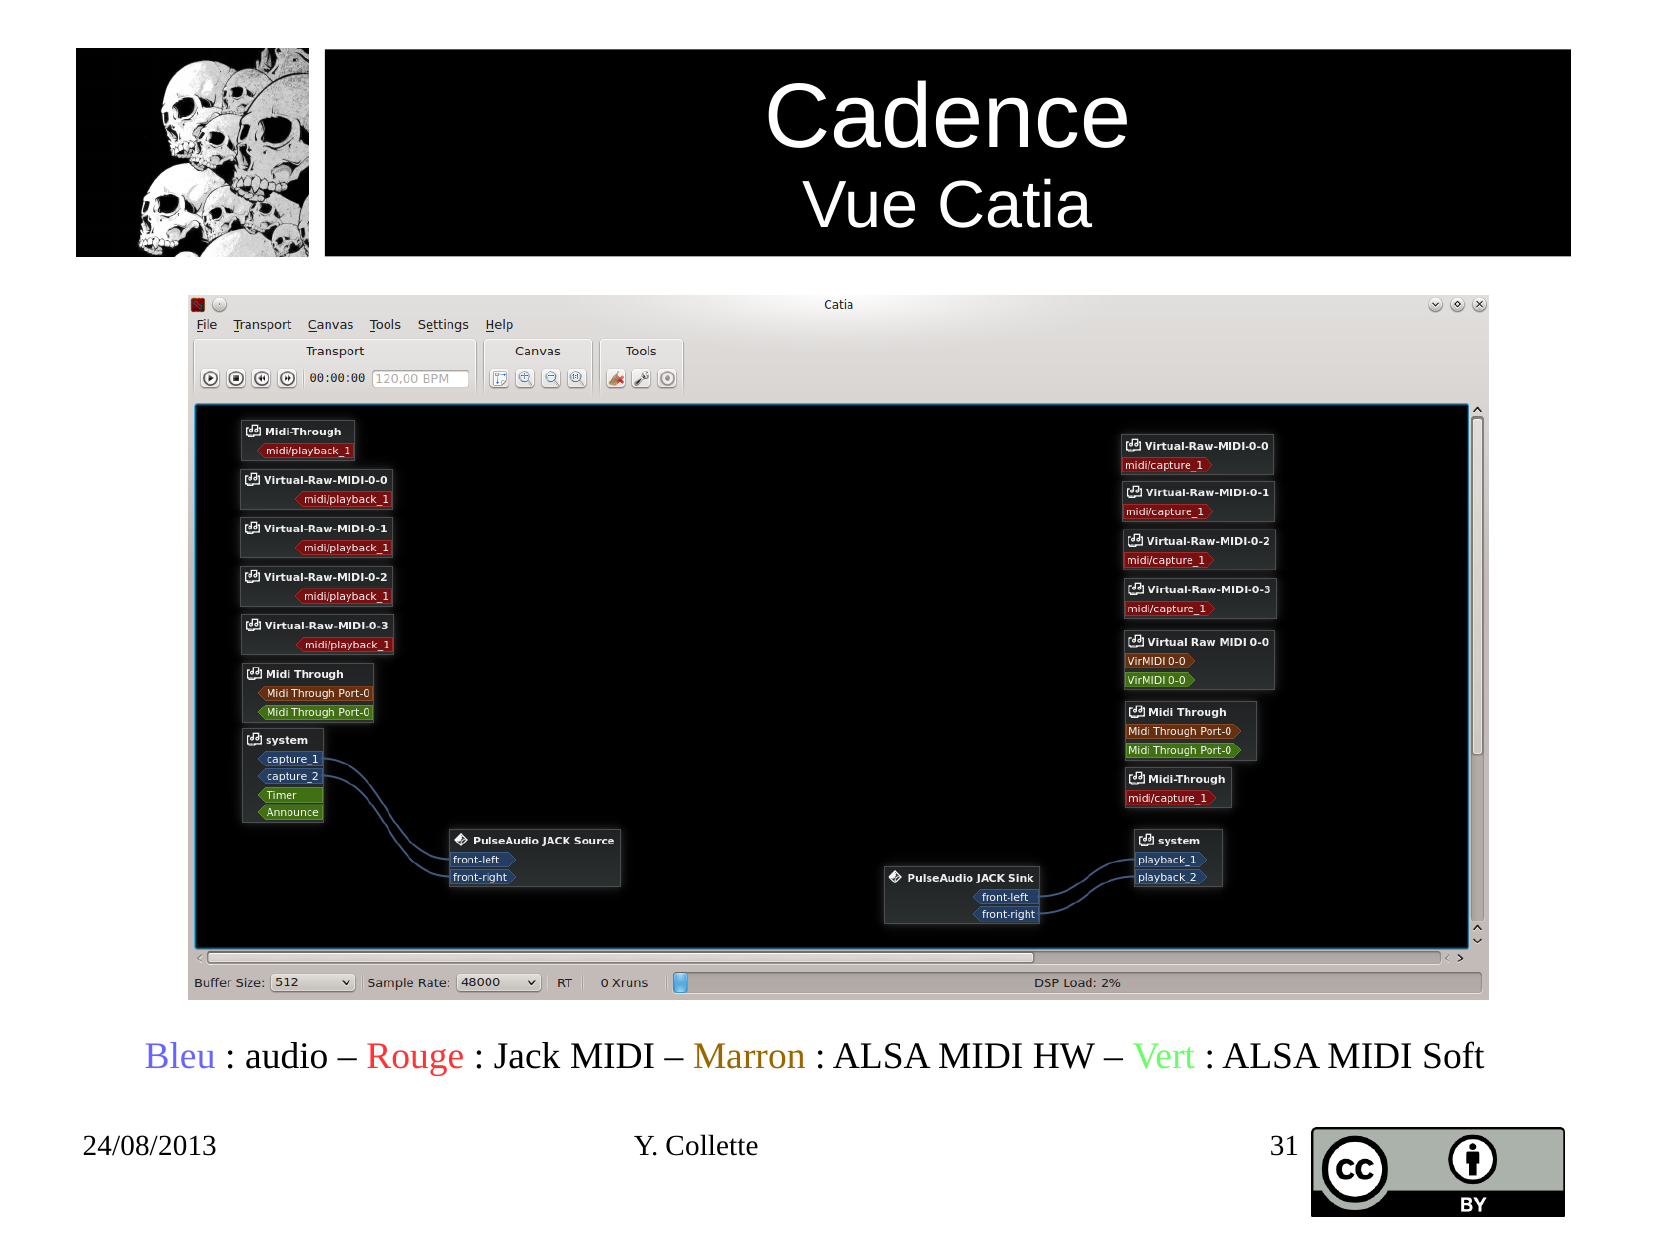

# Cadence Vue Catia
Bleu : audio – Rouge : Jack MIDI – Marron : ALSA MIDI HW – Vert : ALSA MIDI Soft
Y. Collette
31